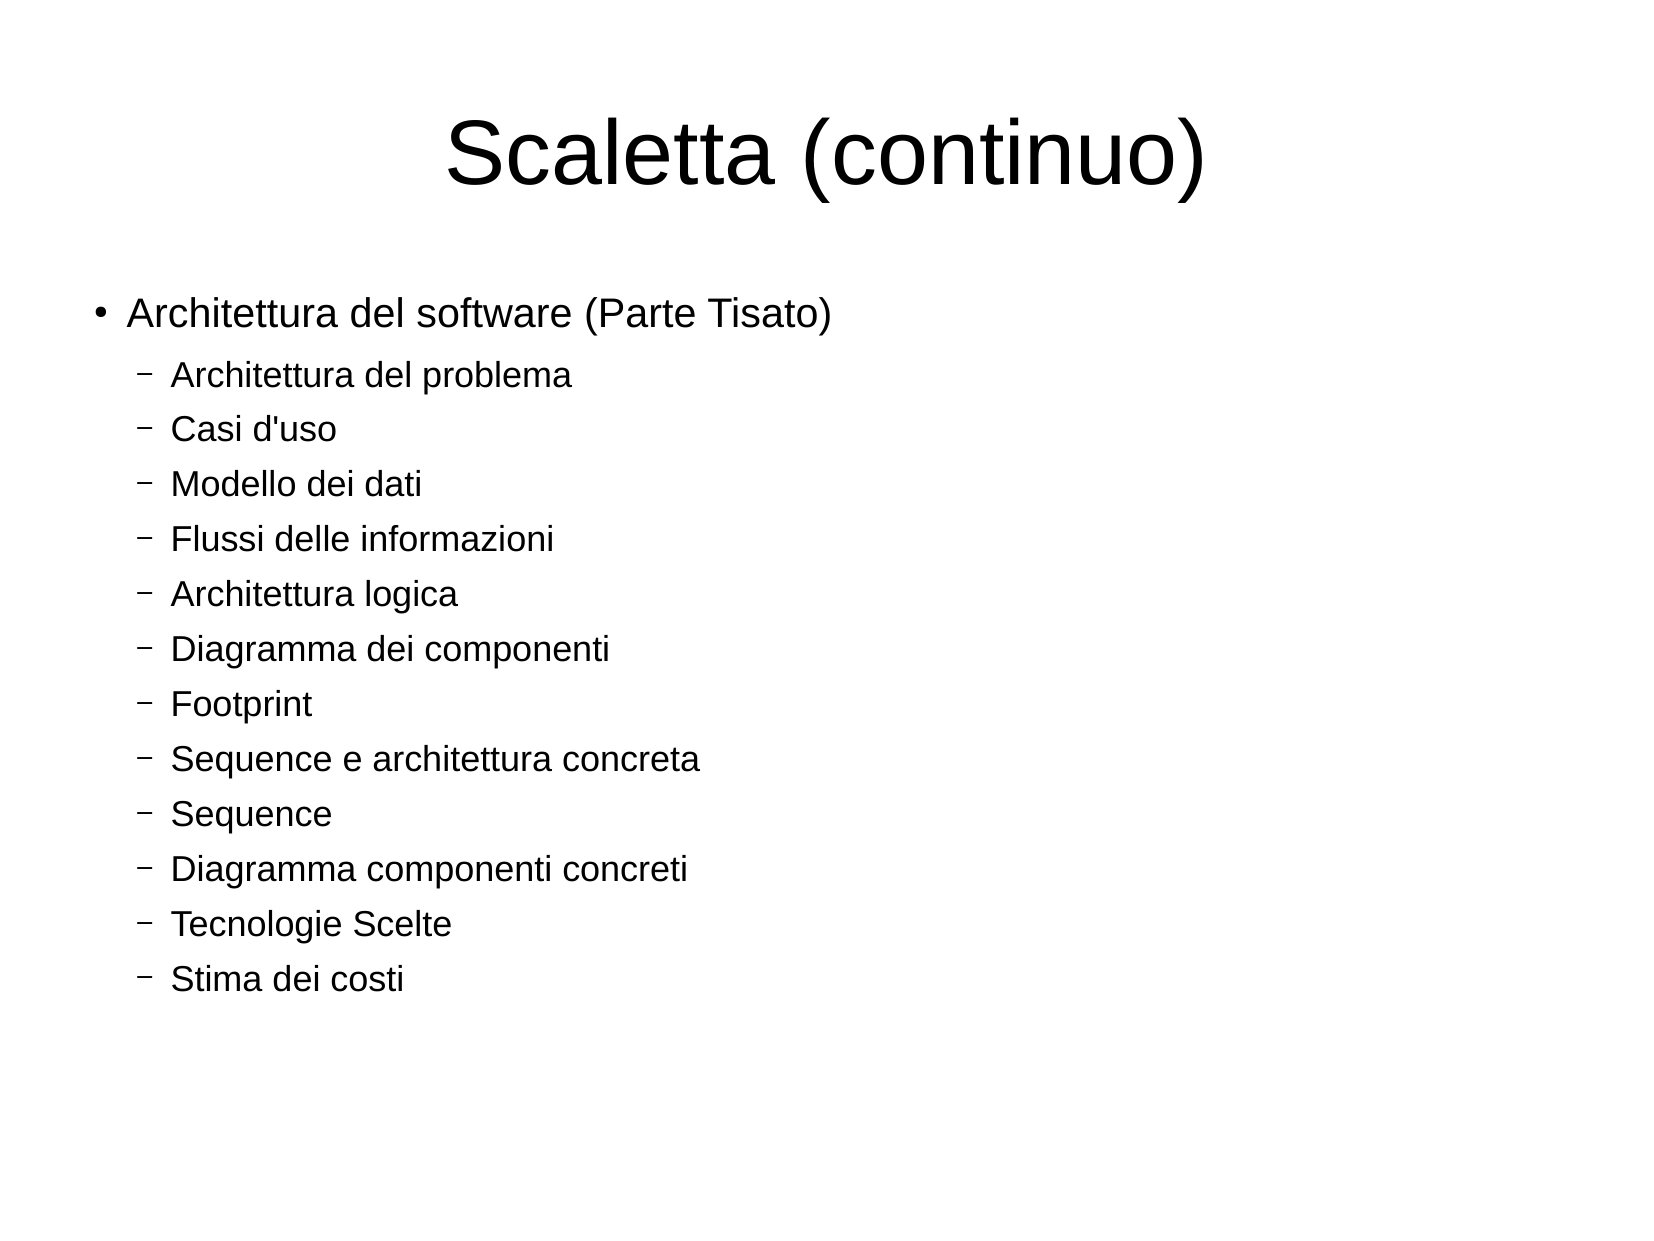

# Scaletta (continuo)
Architettura del software (Parte Tisato)
Architettura del problema
Casi d'uso
Modello dei dati
Flussi delle informazioni
Architettura logica
Diagramma dei componenti
Footprint
Sequence e architettura concreta
Sequence
Diagramma componenti concreti
Tecnologie Scelte
Stima dei costi